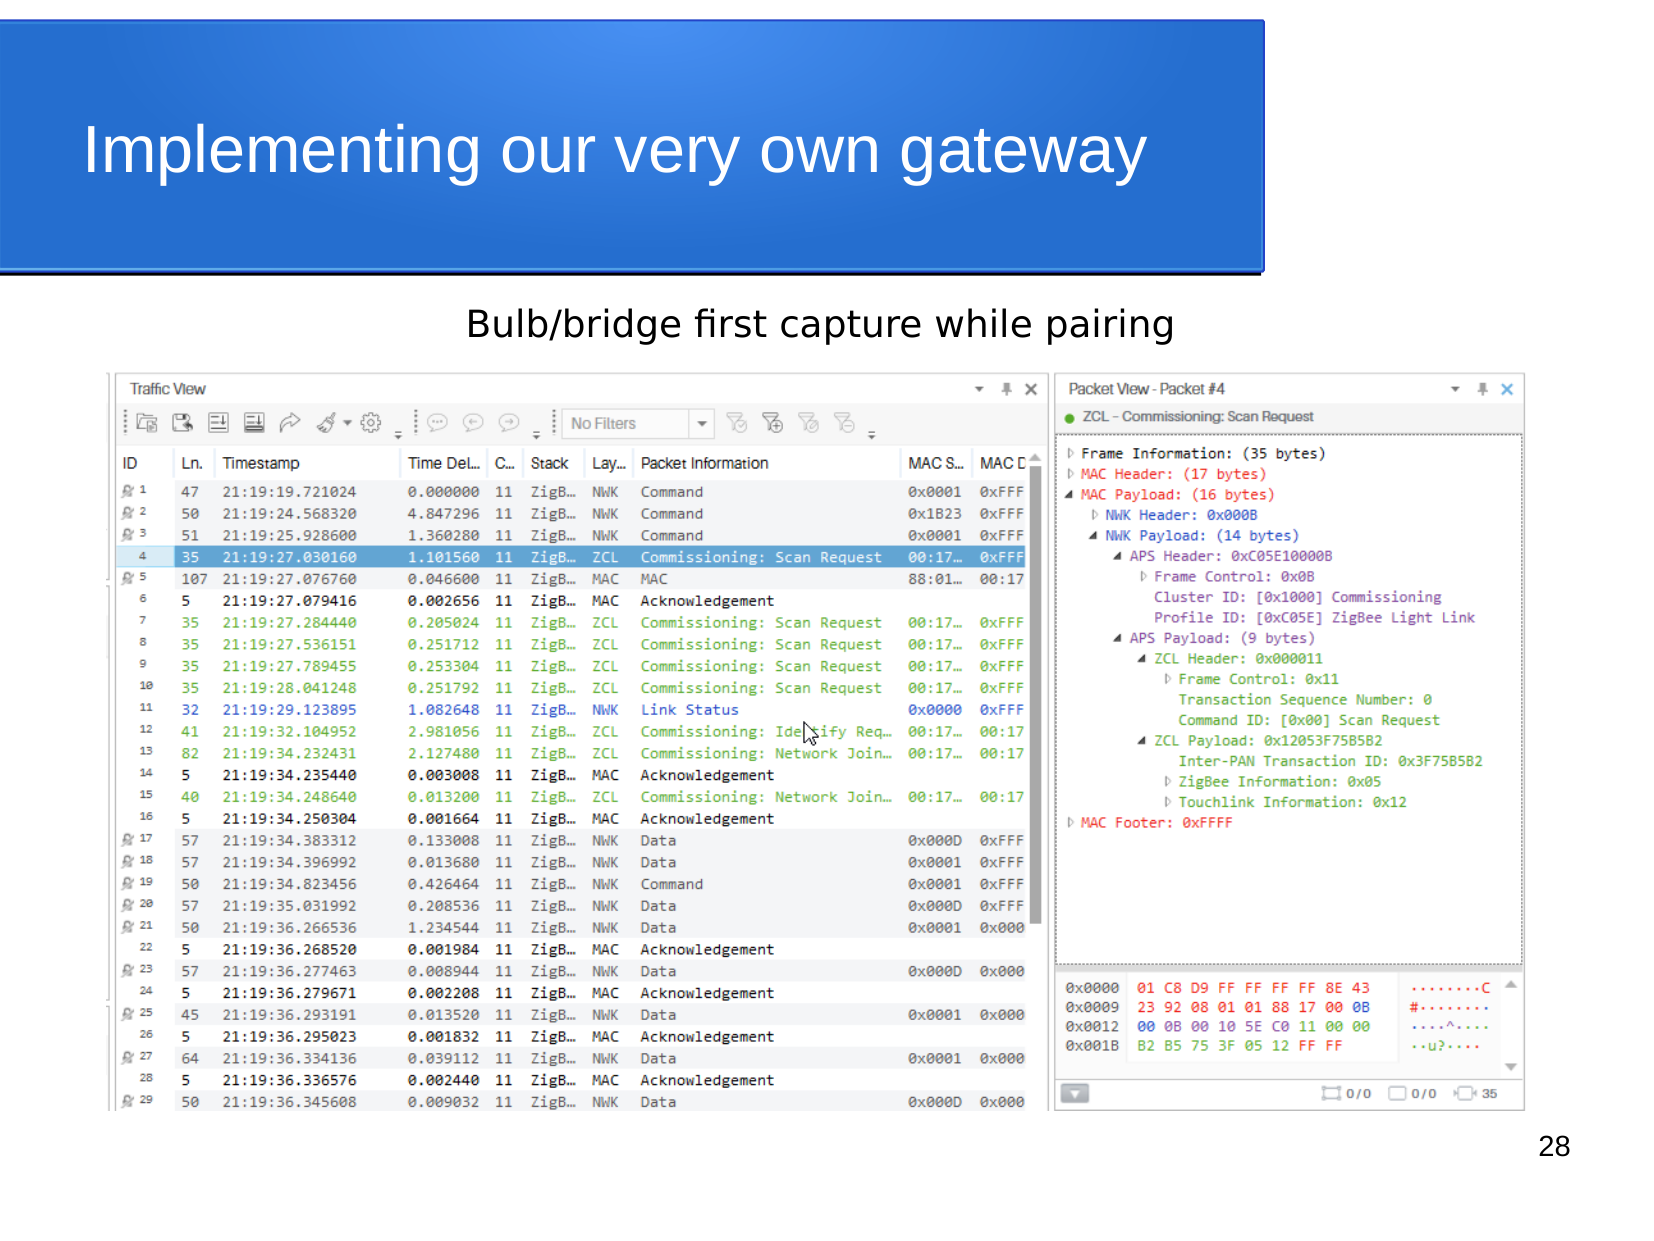

# Implementing our very own gateway
Bulb/bridge first capture while pairing
28